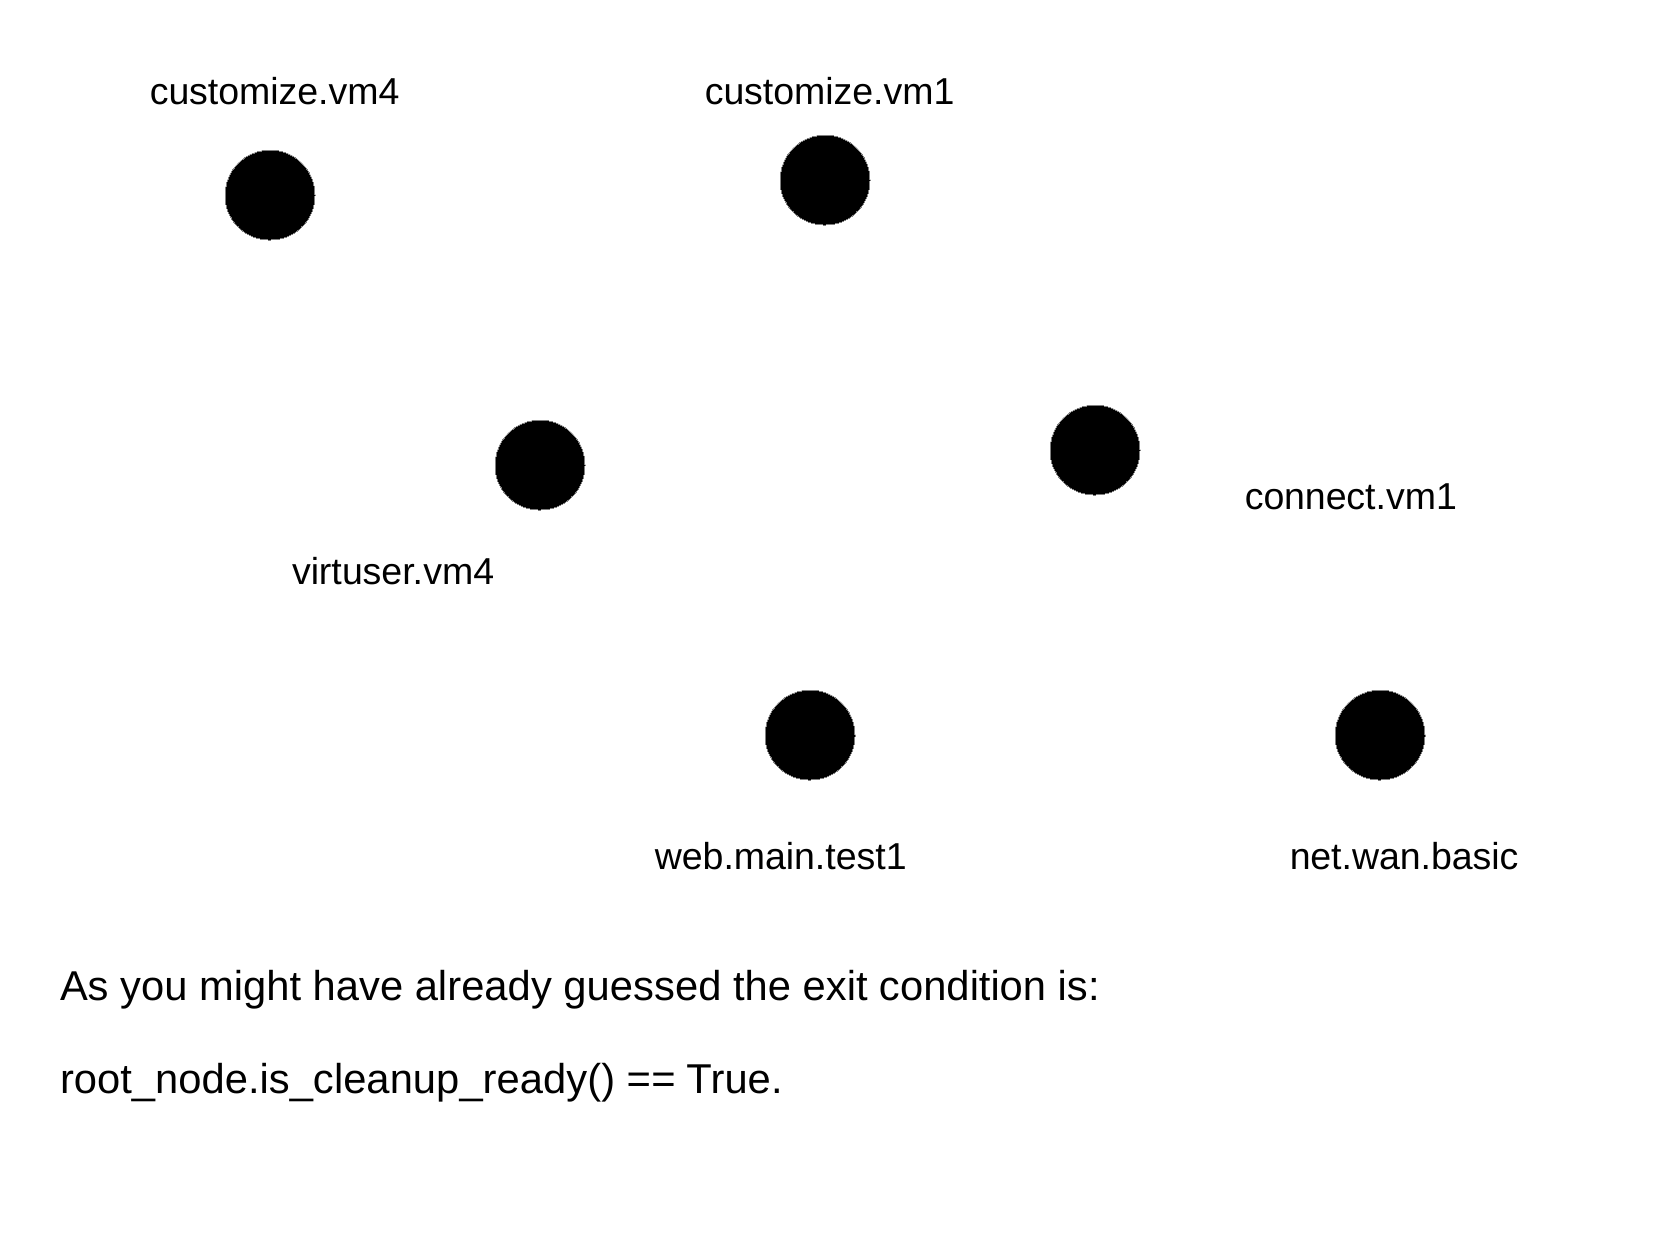

customize.vm4
customize.vm1
connect.vm1
virtuser.vm4
web.main.test1
net.wan.basic
As you might have already guessed the exit condition is:
root_node.is_cleanup_ready() == True.